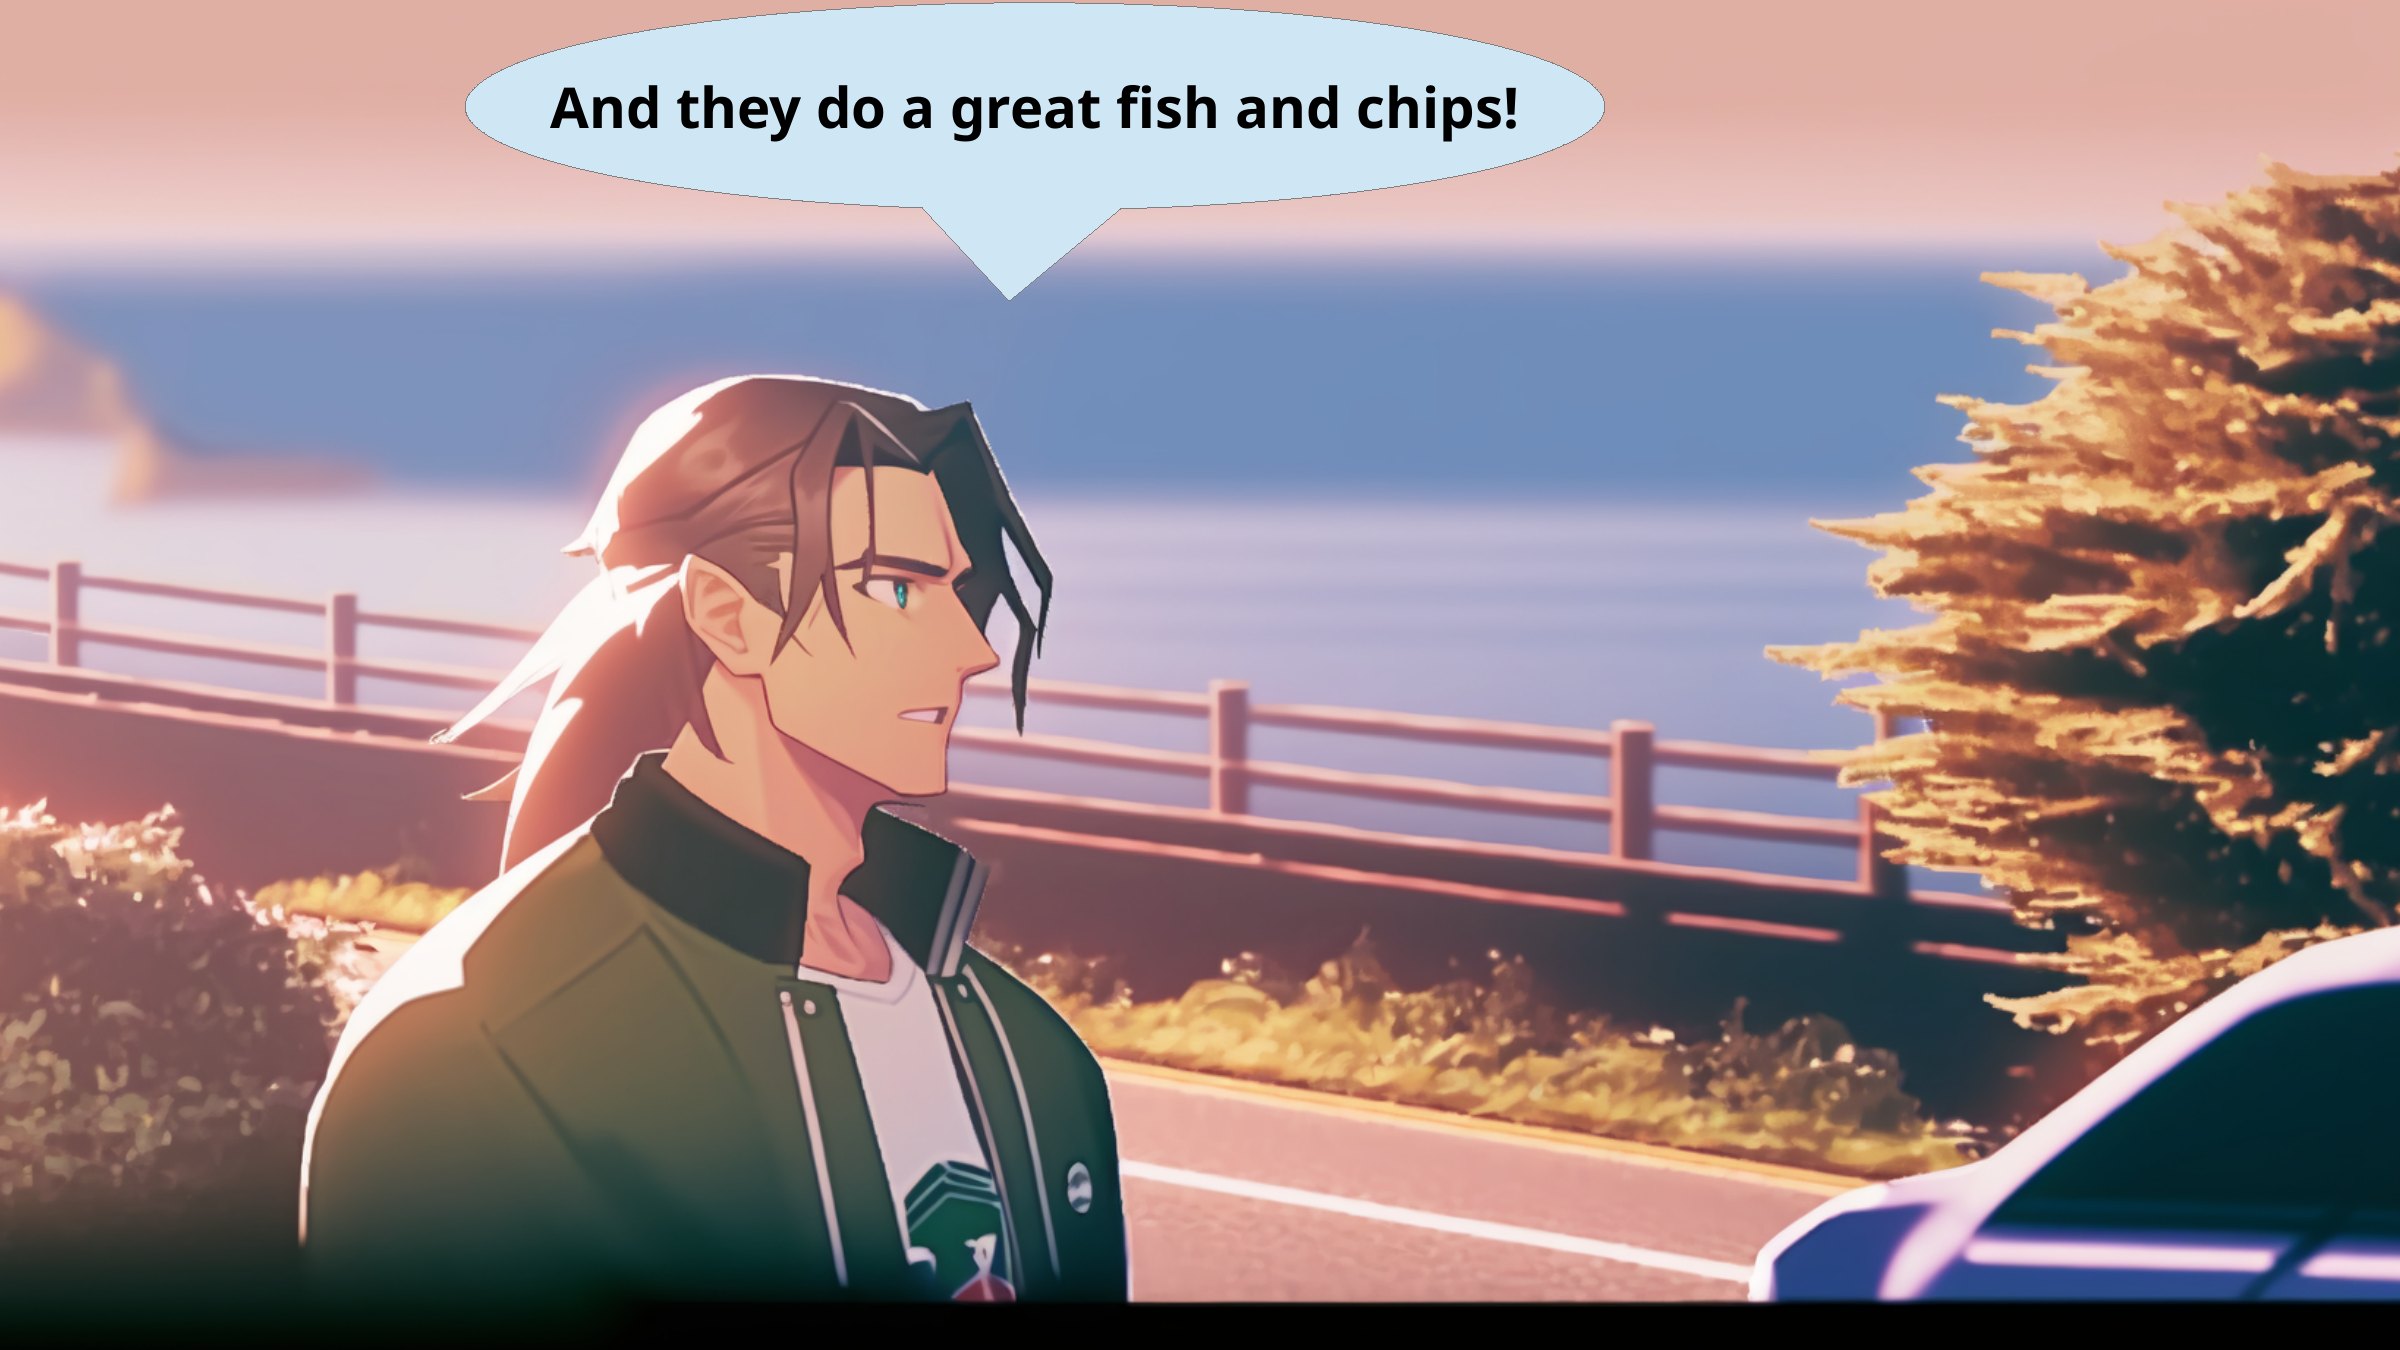

And they do a great fish and chips!